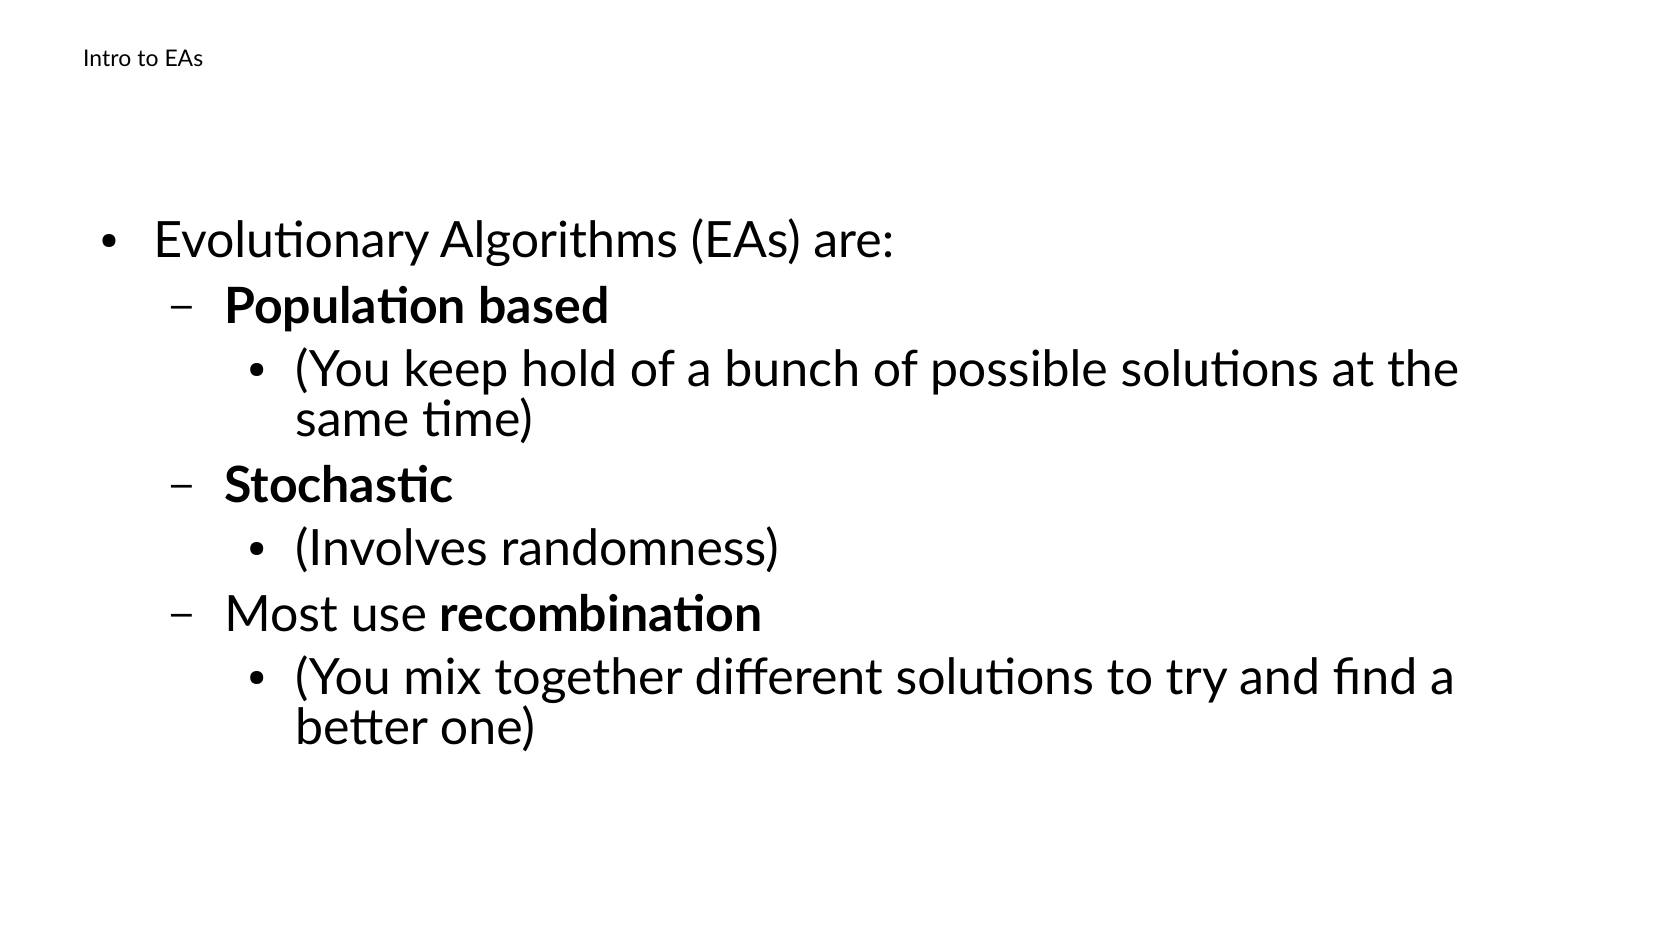

# Intro to EAs
Evolutionary Algorithms (EAs) are:
Population based
(You keep hold of a bunch of possible solutions at the same time)
Stochastic
(Involves randomness)
Most use recombination
(You mix together different solutions to try and find a better one)